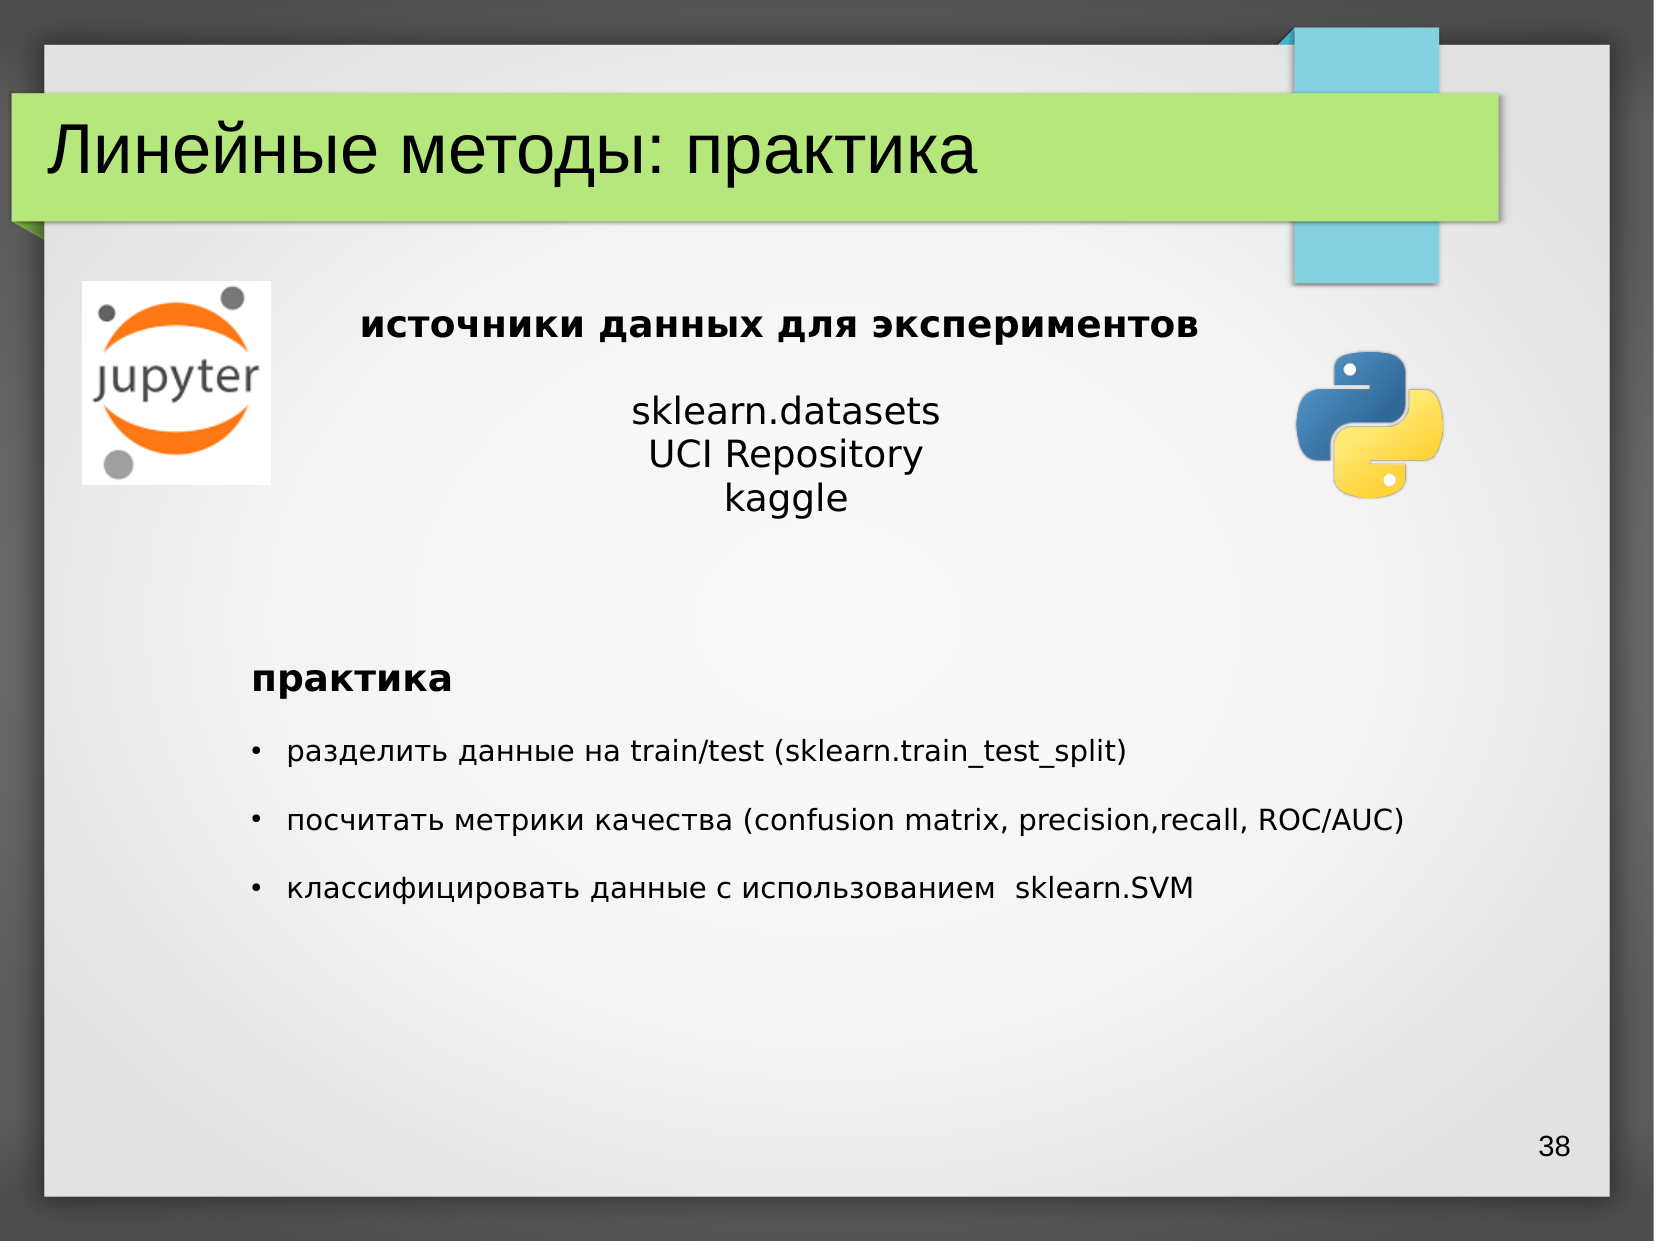

# Линейные методы: практика
источники данных для экспериментов
sklearn.datasets
UCI Repository
kaggle
практика
разделить данные на train/test (sklearn.train_test_split)
посчитать метрики качества (confusion matrix, precision,recall, ROC/AUC)
классифицировать данные с использованием sklearn.SVM
38